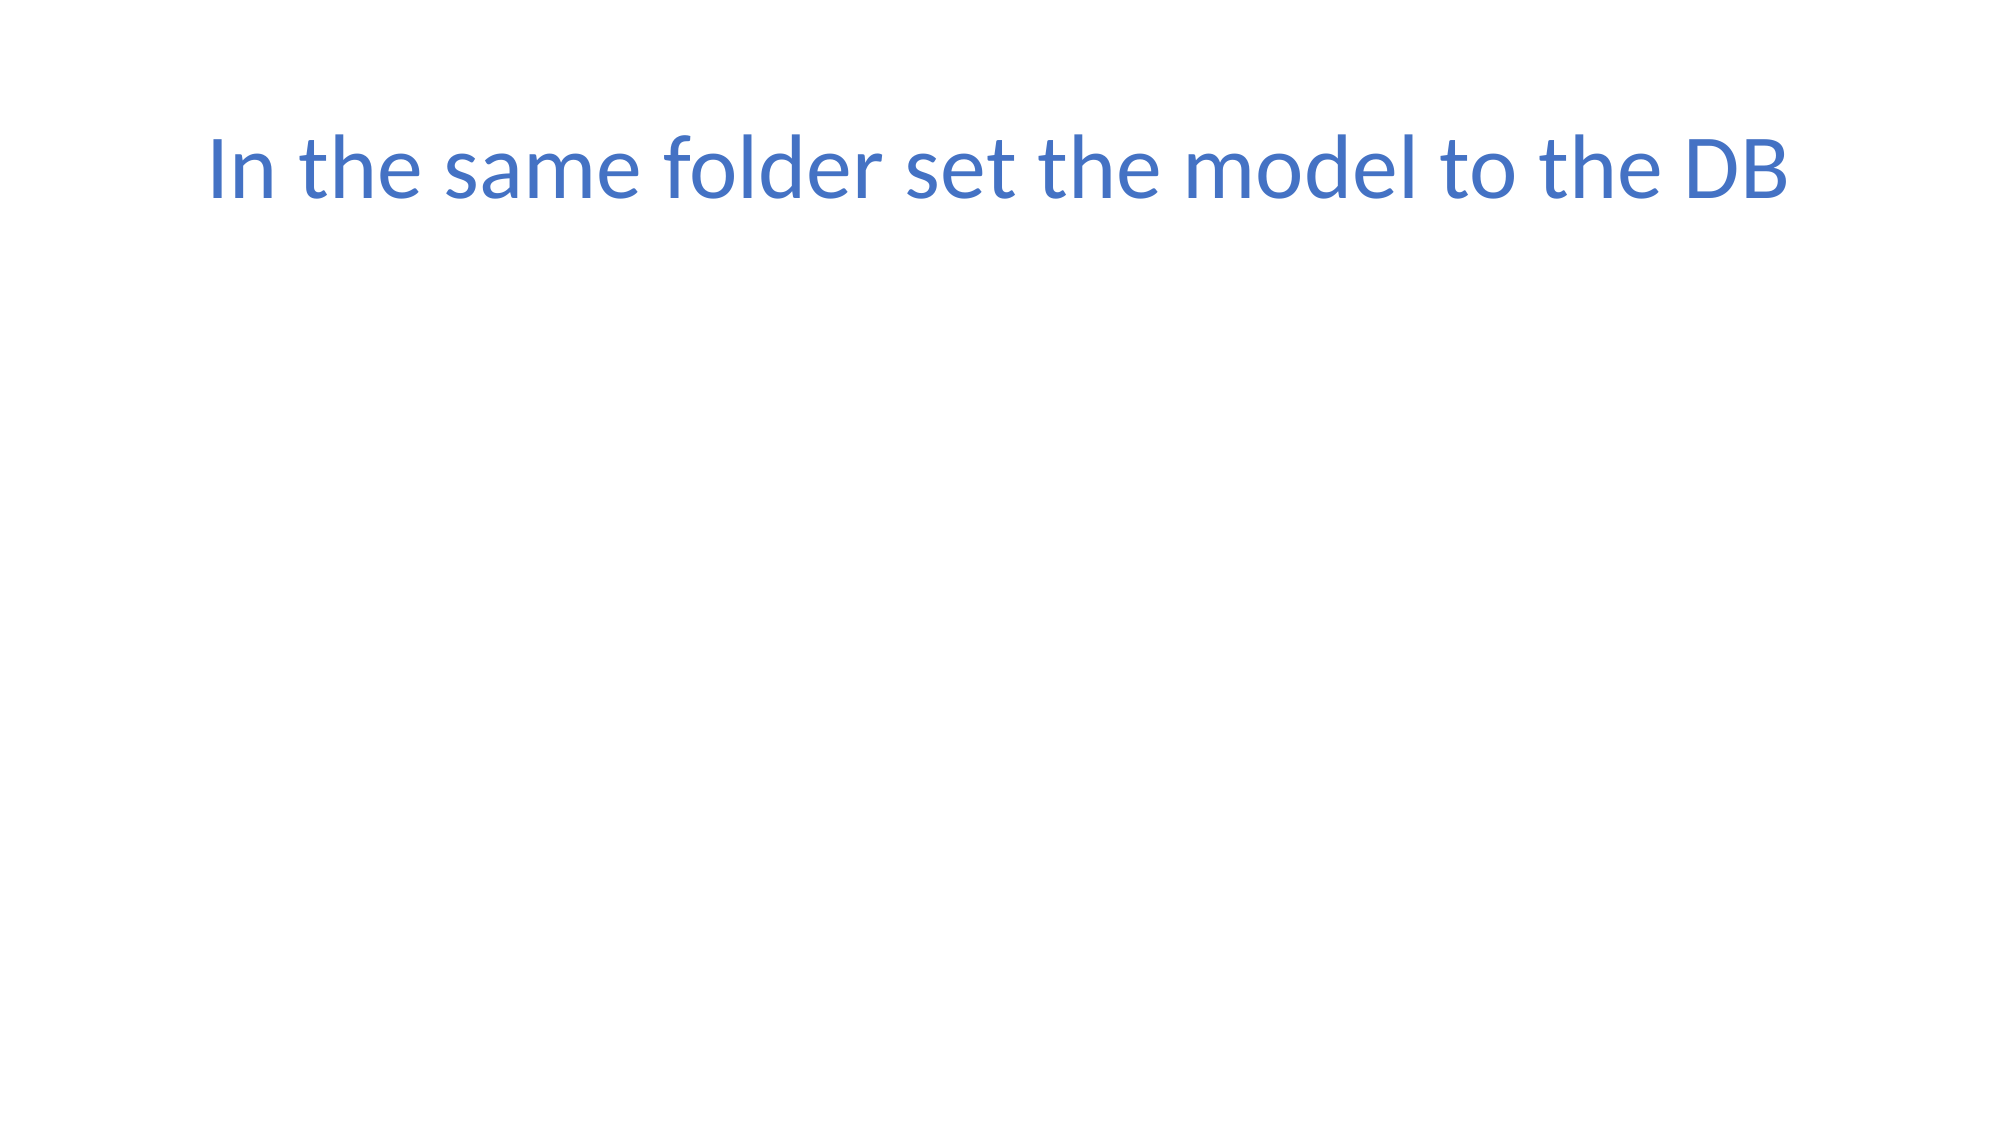

# In the same folder set the model to the DB